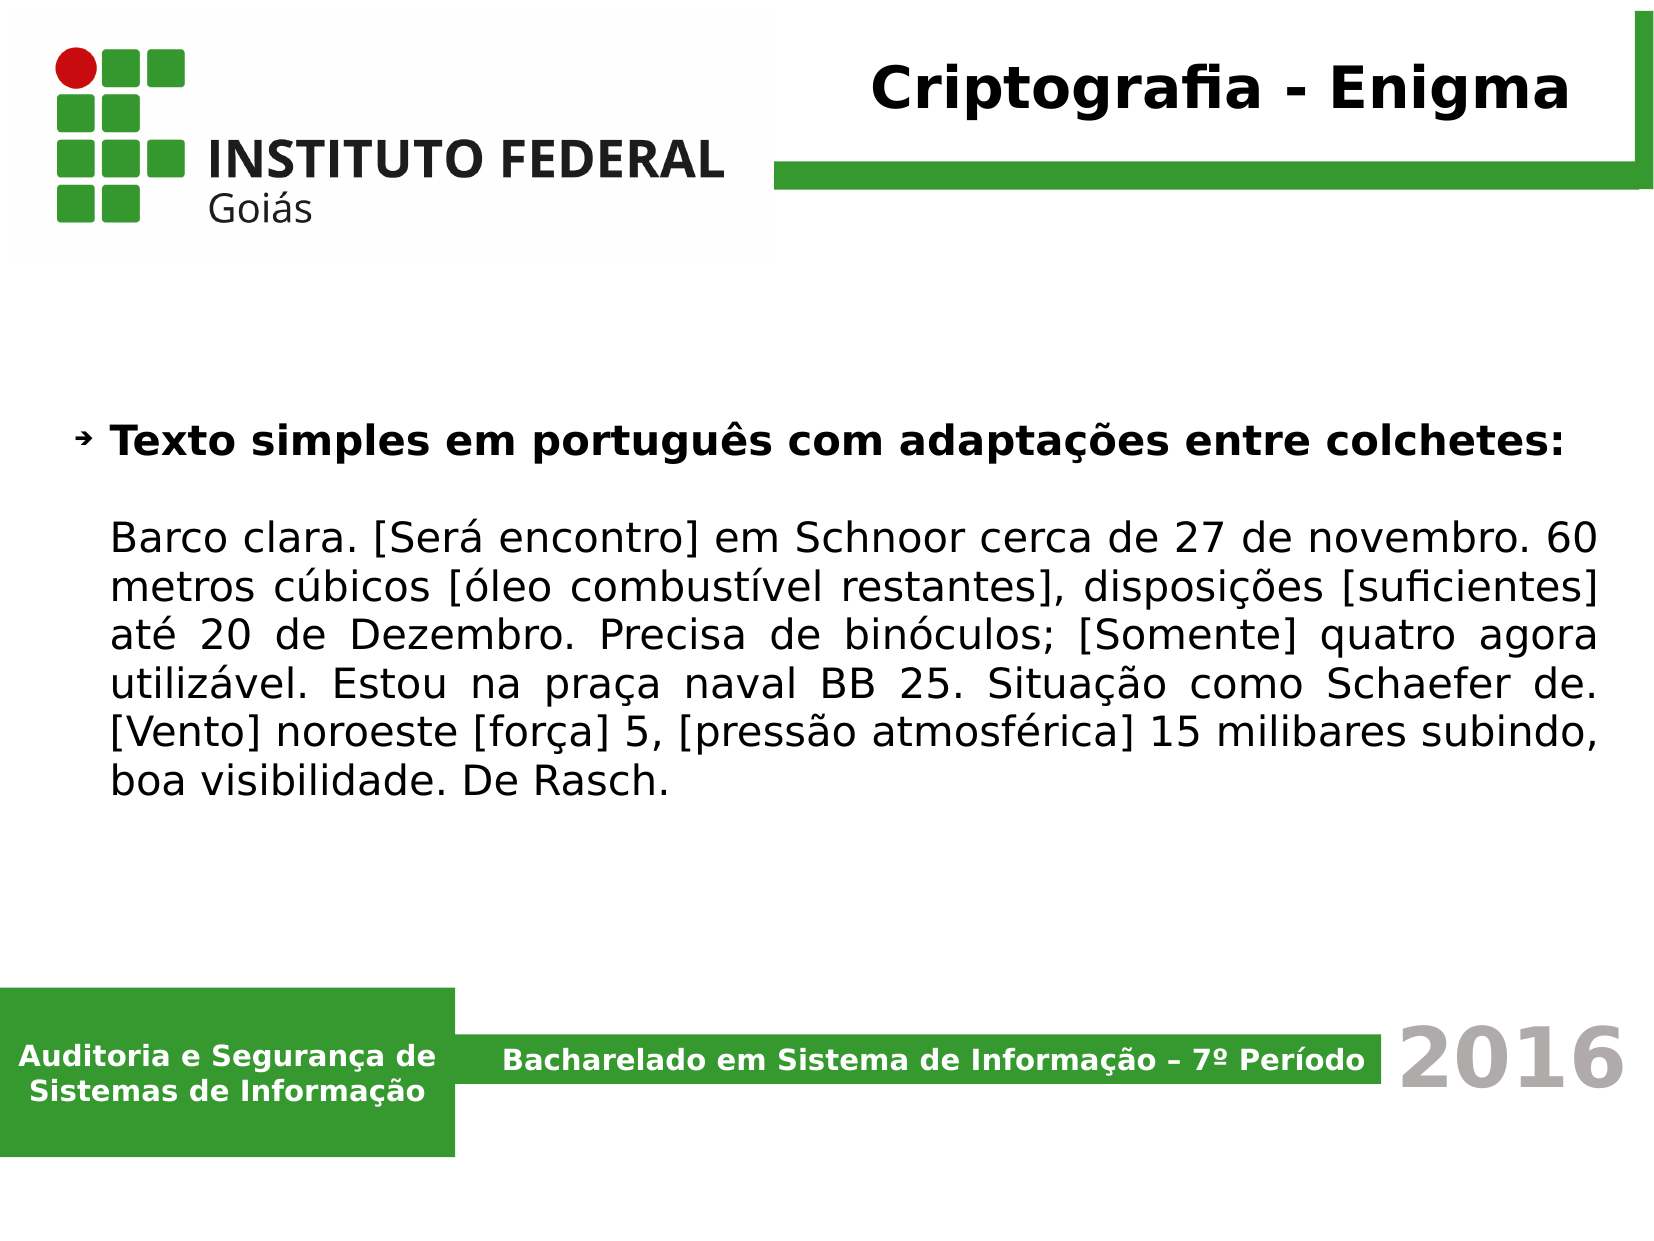

Criptografia - Enigma
Texto simples em português com adaptações entre colchetes:
Barco clara. [Será encontro] em Schnoor cerca de 27 de novembro. 60 metros cúbicos [óleo combustível restantes], disposições [suficientes] até 20 de Dezembro. Precisa de binóculos; [Somente] quatro agora utilizável. Estou na praça naval BB 25. Situação como Schaefer de. [Vento] noroeste [força] 5, [pressão atmosférica] 15 milibares subindo, boa visibilidade. De Rasch.
Auditoria e Segurança de Sistemas de Informação
2016
Bacharelado em Sistema de Informação – 7º Período